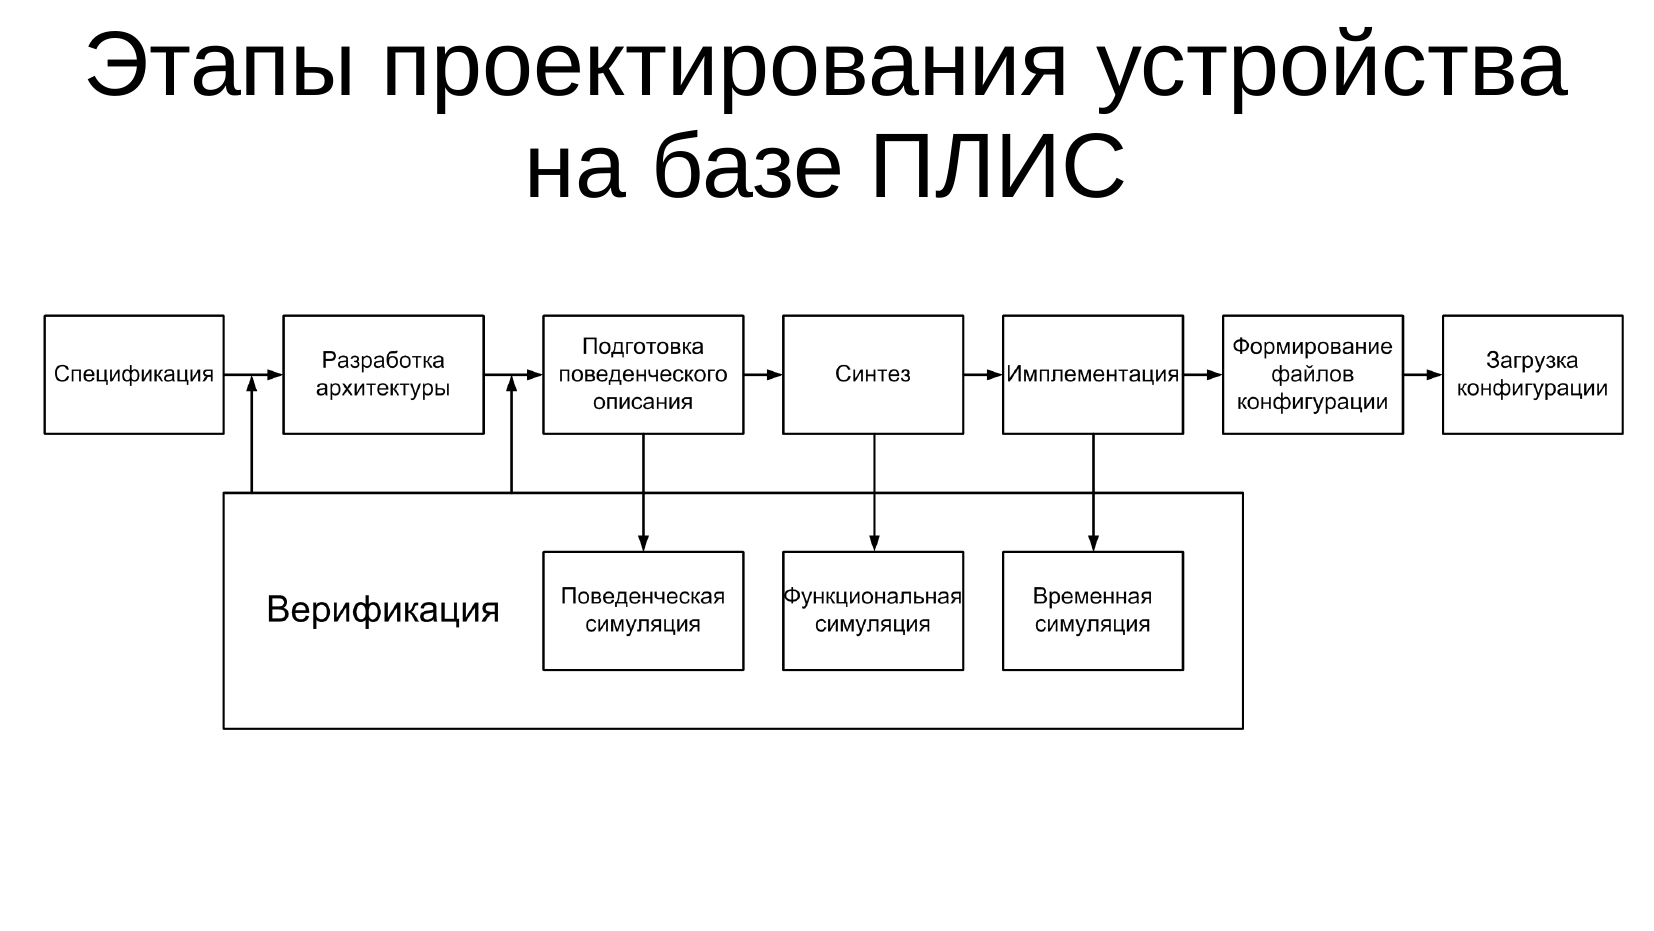

# Этапы проектирования устройства на базе ПЛИС